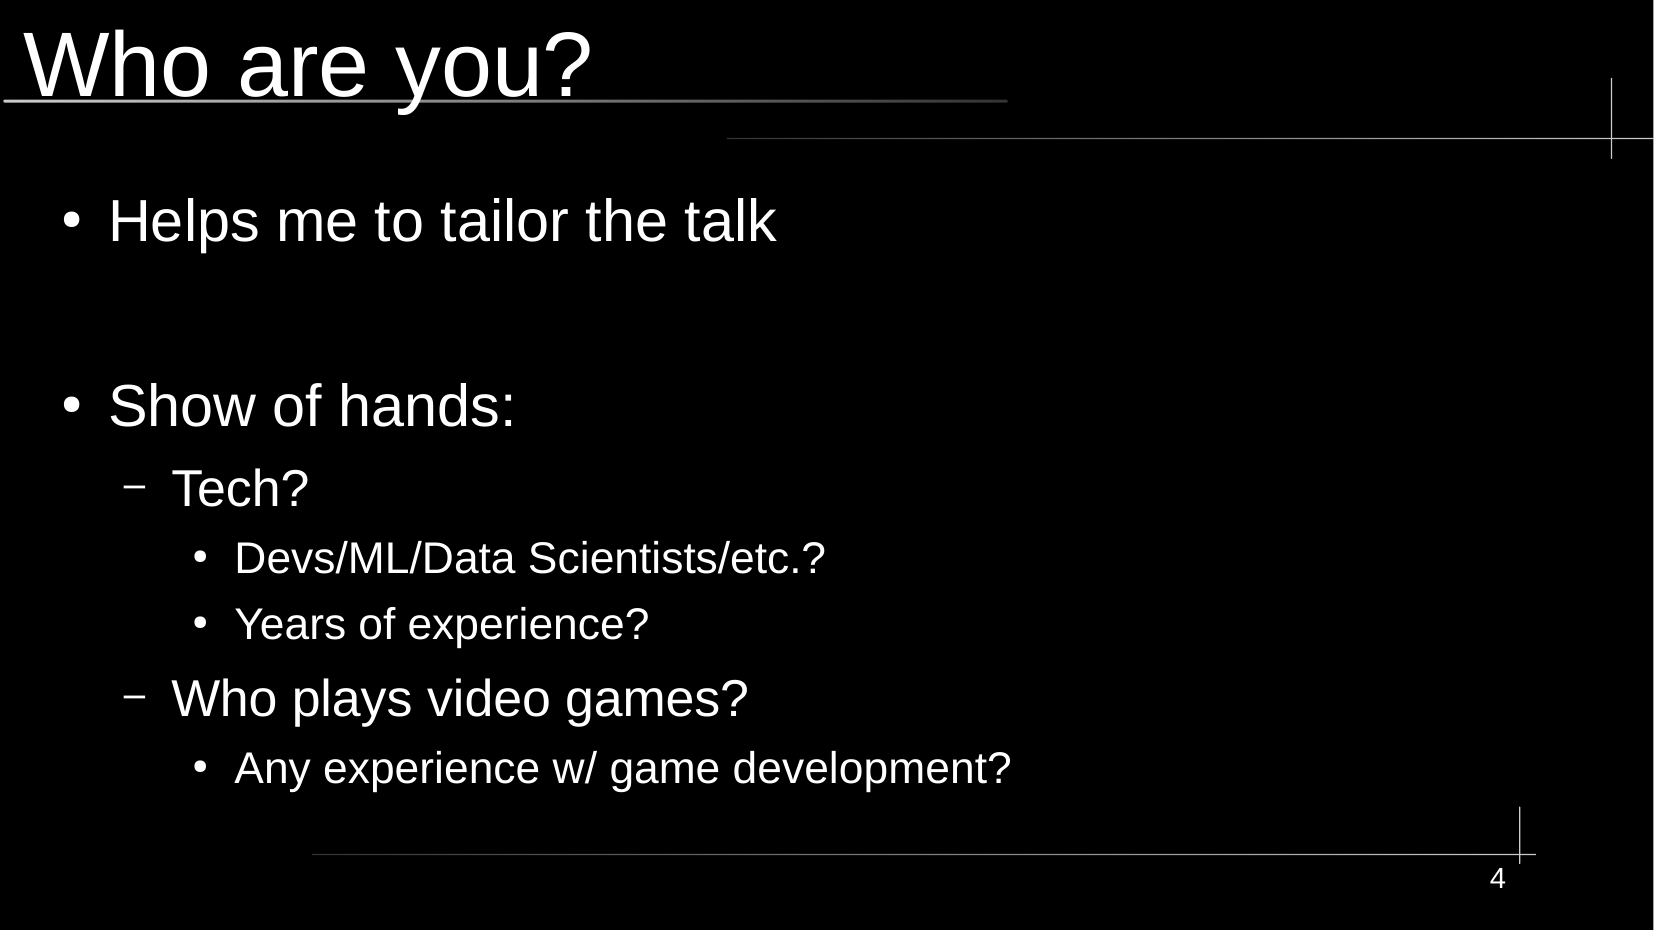

# Who are you?
Helps me to tailor the talk
Show of hands:
Tech?
Devs/ML/Data Scientists/etc.?
Years of experience?
Who plays video games?
Any experience w/ game development?
4